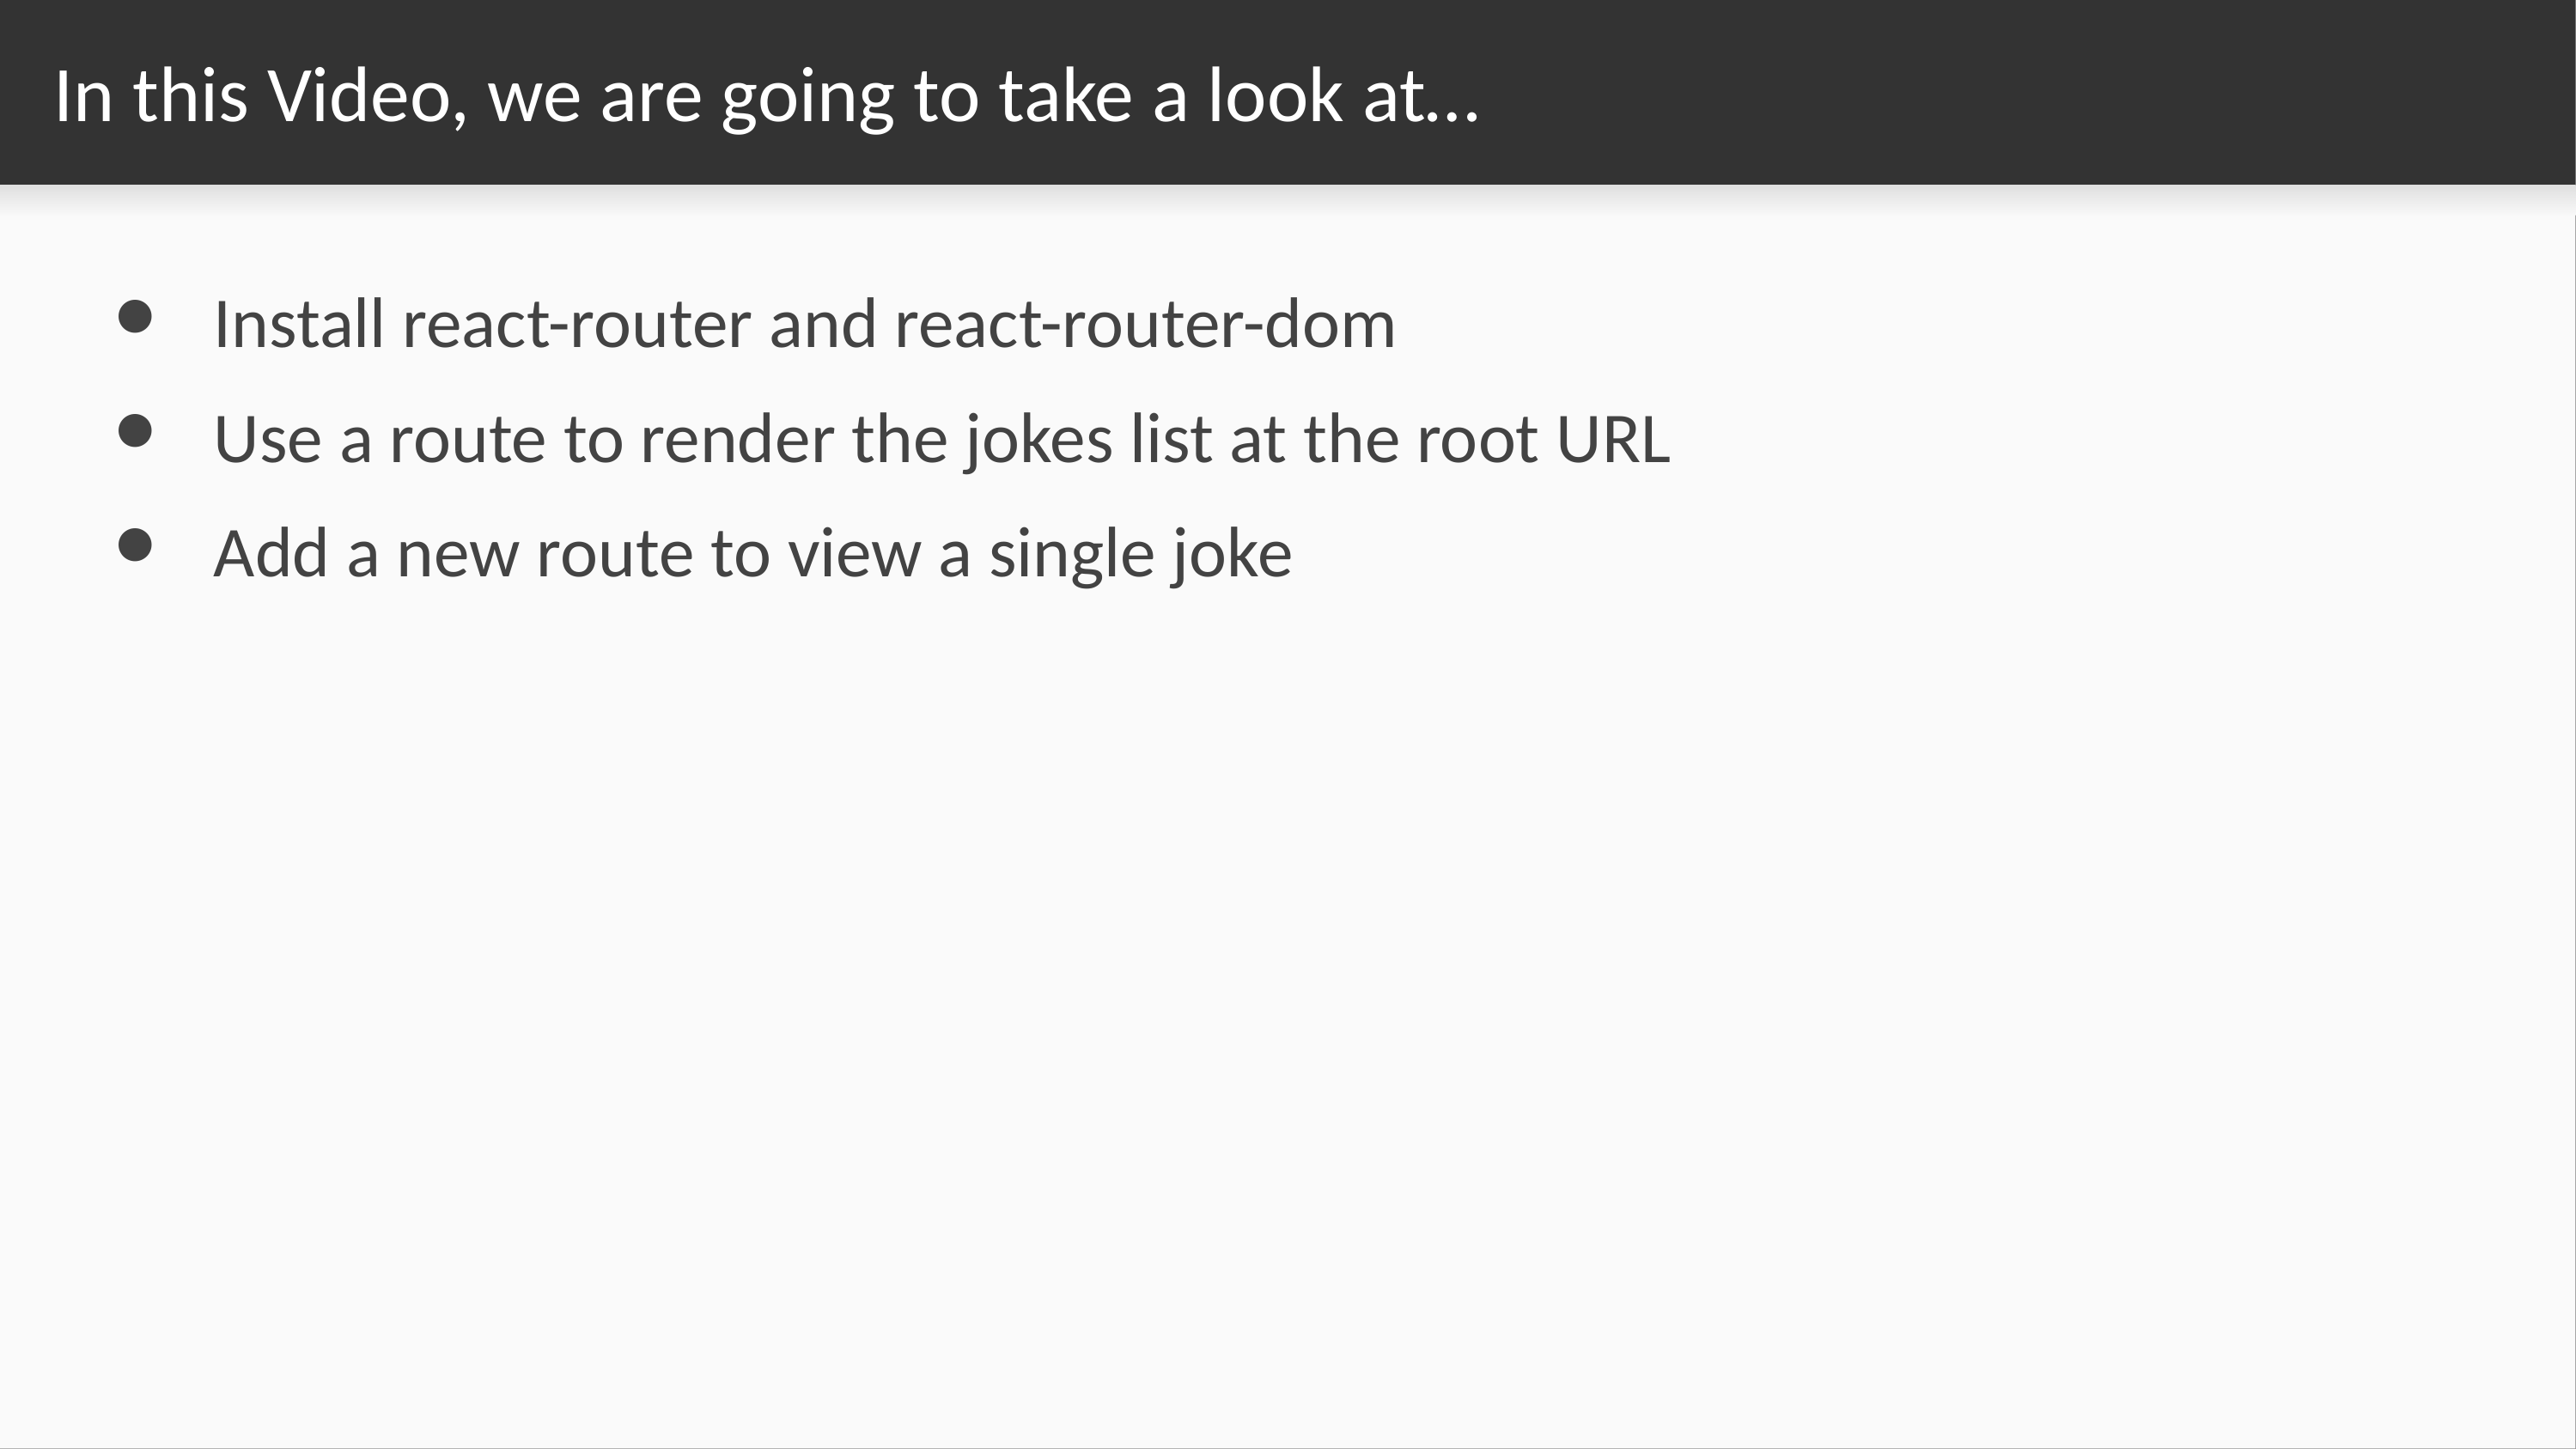

# In this Video, we are going to take a look at…
Install react-router and react-router-dom
Use a route to render the jokes list at the root URL
Add a new route to view a single joke